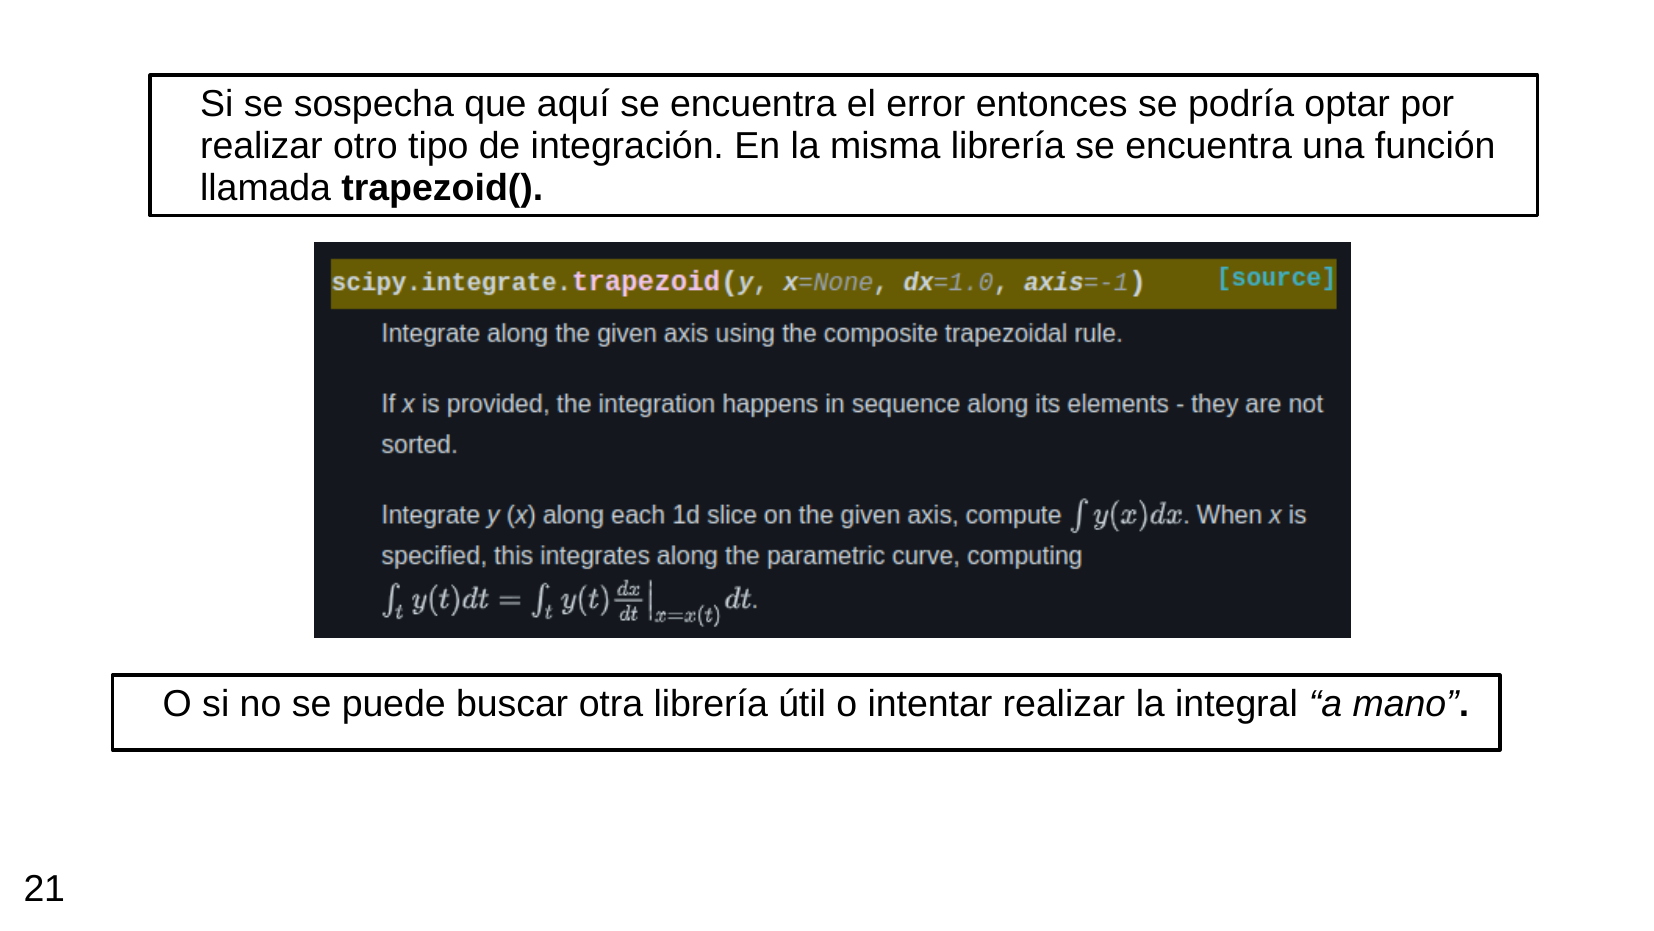

Si se sospecha que aquí se encuentra el error entonces se podría optar por realizar otro tipo de integración. En la misma librería se encuentra una función llamada trapezoid().
O si no se puede buscar otra librería útil o intentar realizar la integral “a mano”.